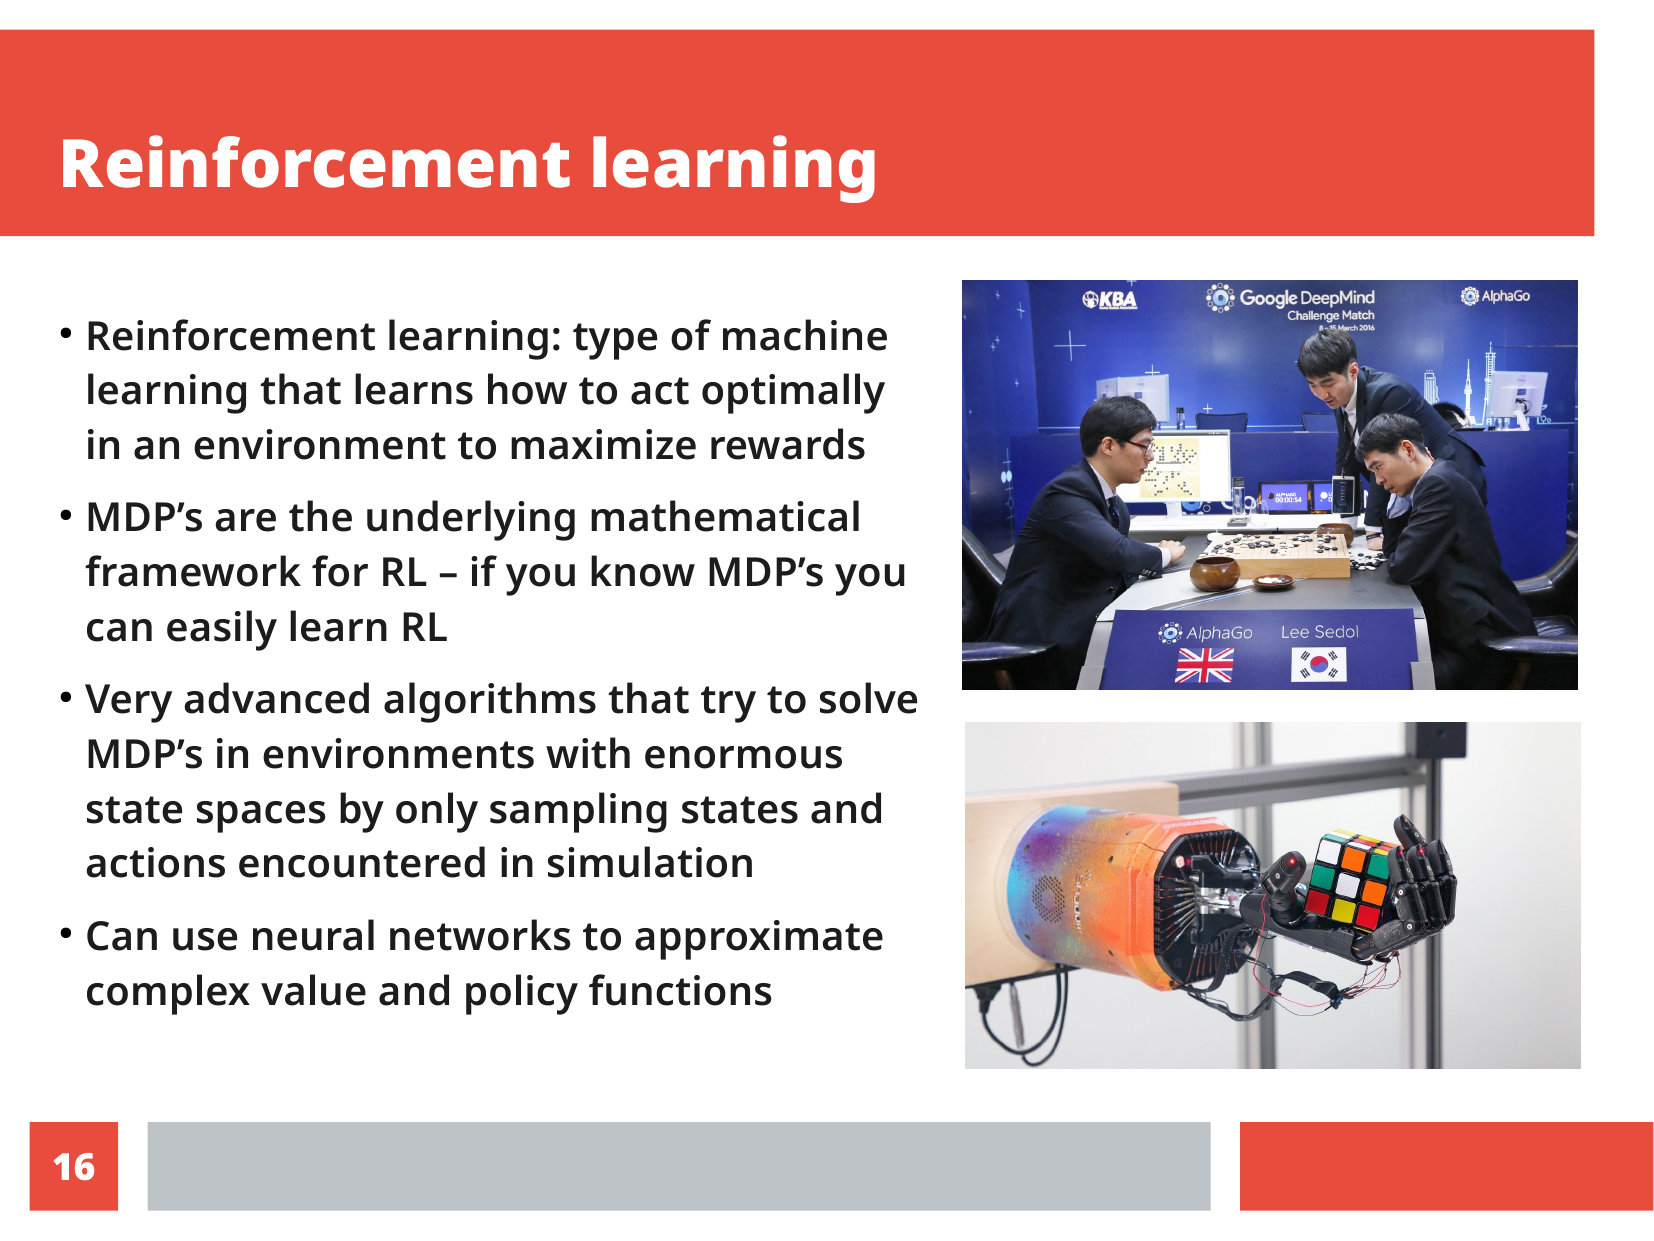

# Reinforcement learning
Reinforcement learning: type of machine learning that learns how to act optimally in an environment to maximize rewards
MDP’s are the underlying mathematical framework for RL – if you know MDP’s you can easily learn RL
Very advanced algorithms that try to solve MDP’s in environments with enormous state spaces by only sampling states and actions encountered in simulation
Can use neural networks to approximate complex value and policy functions
16